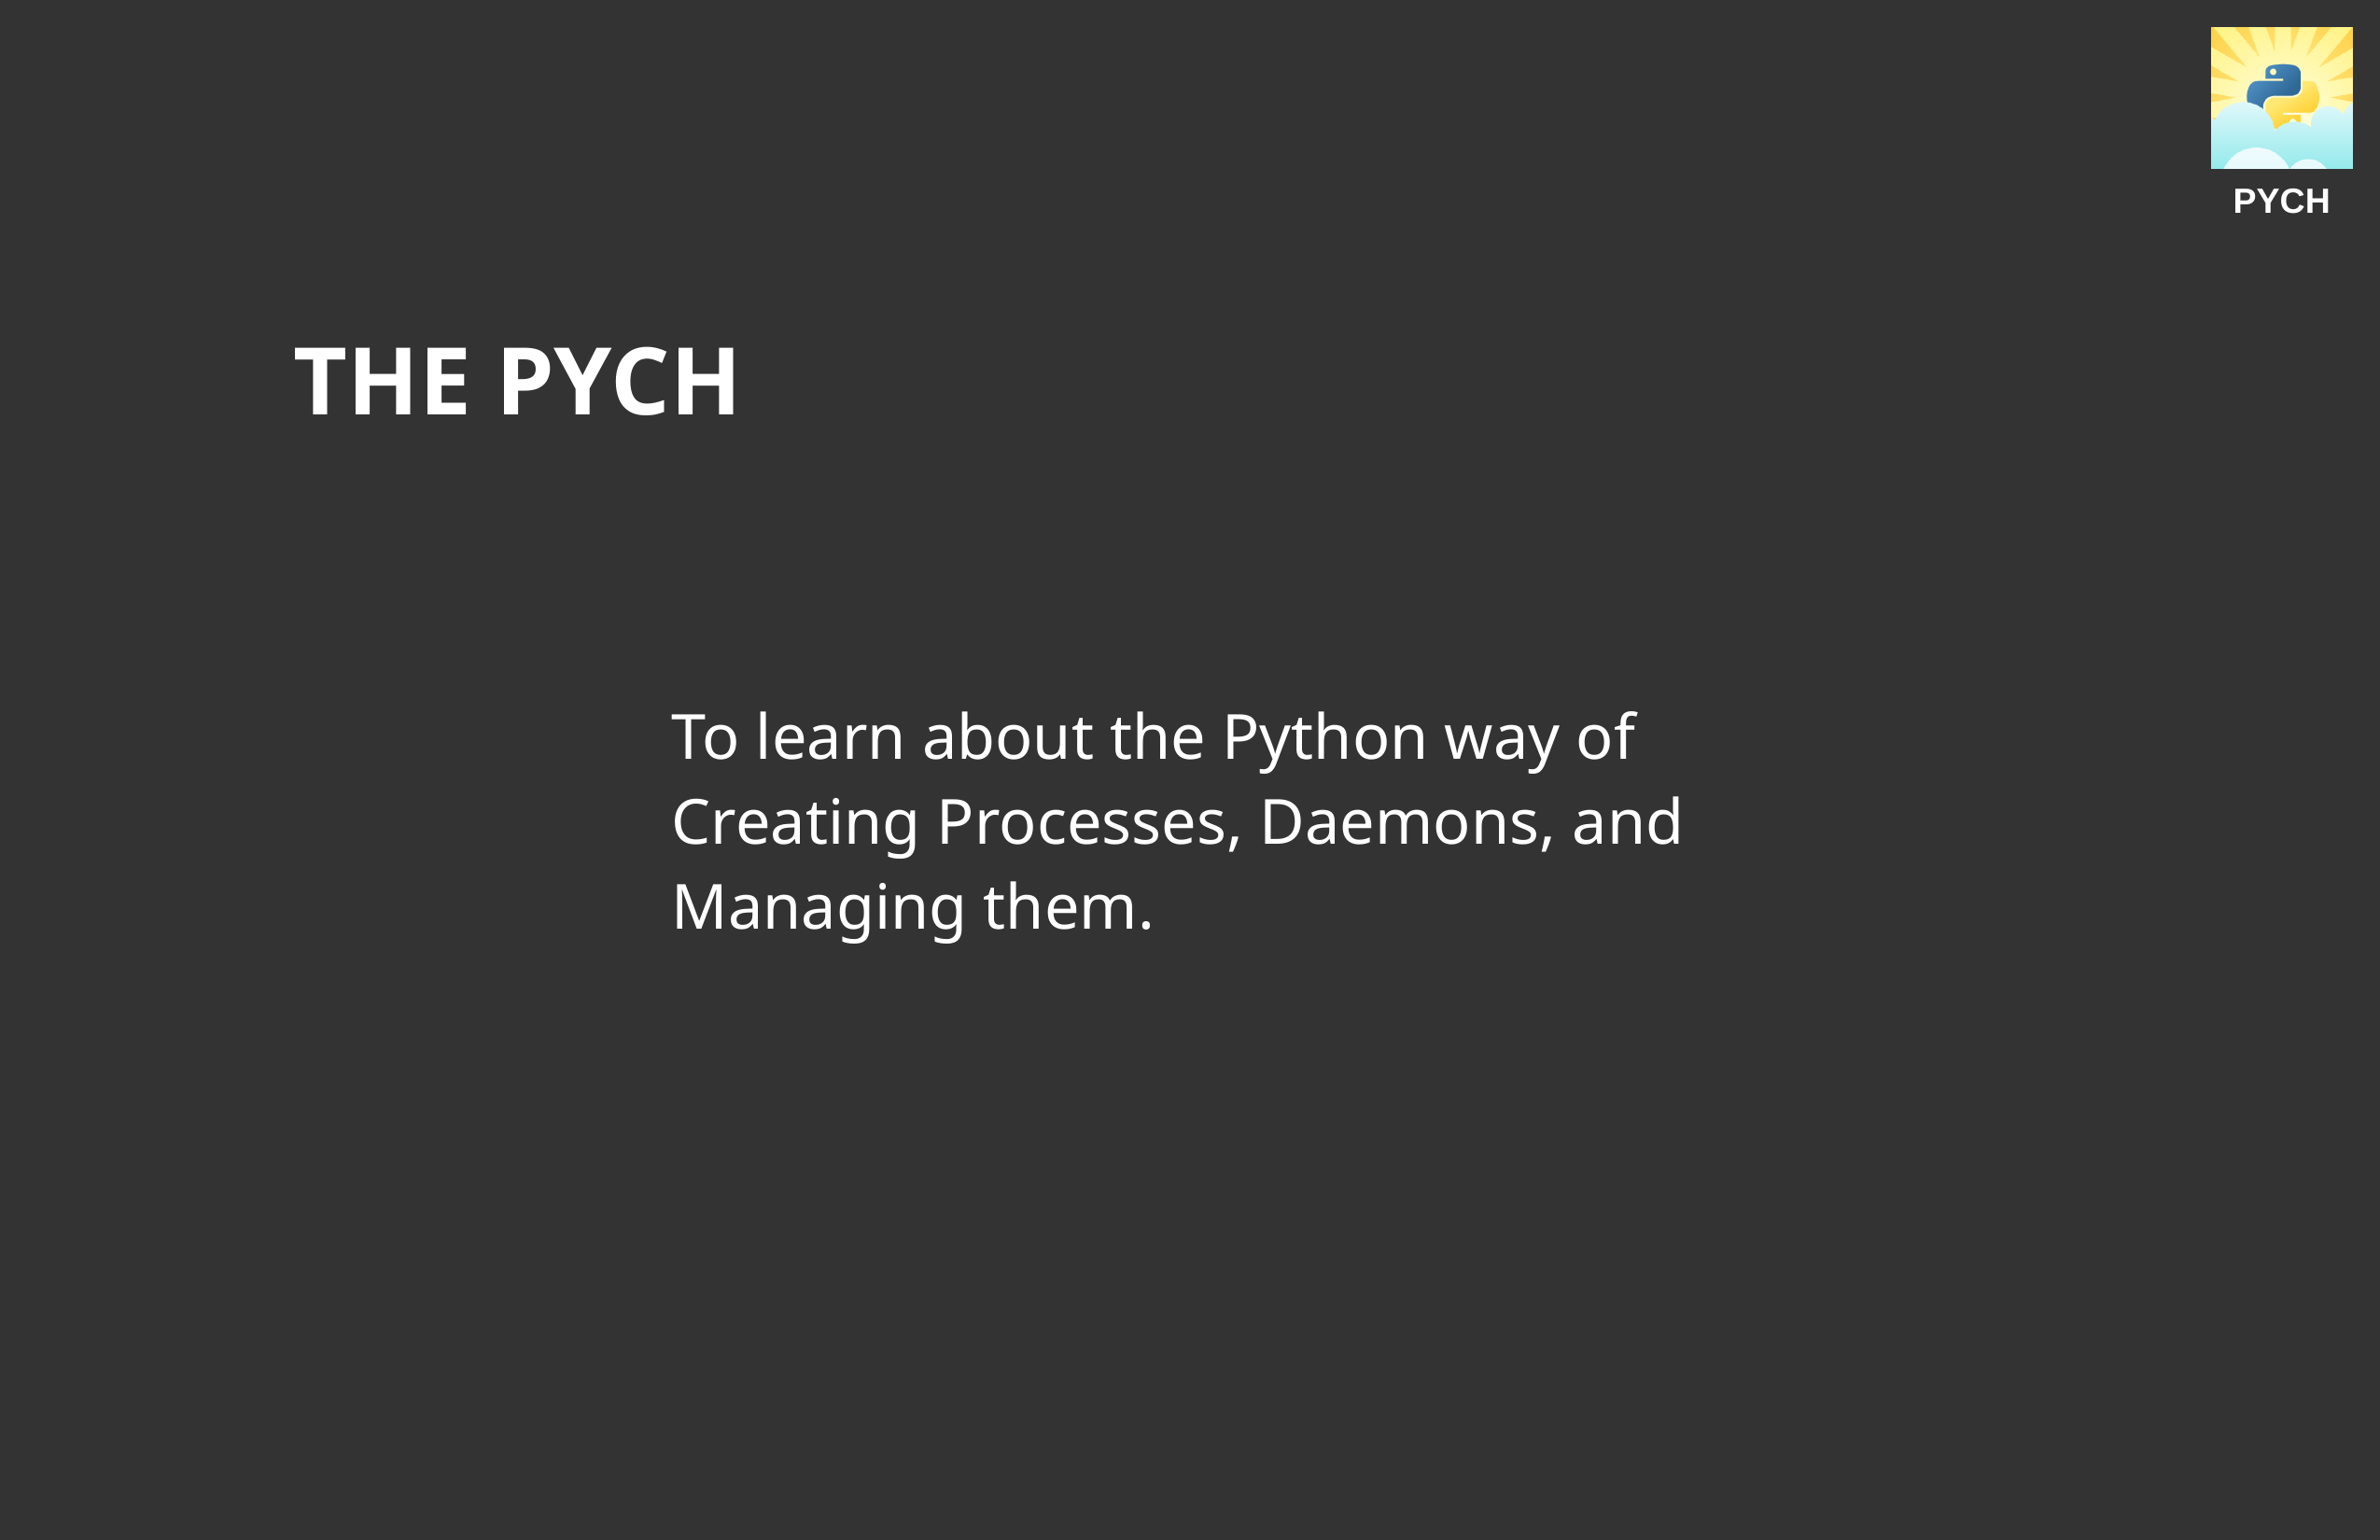

PYCH
THE PYCH
To learn about the Python way of Creating Processes, Daemons, and Managing them.